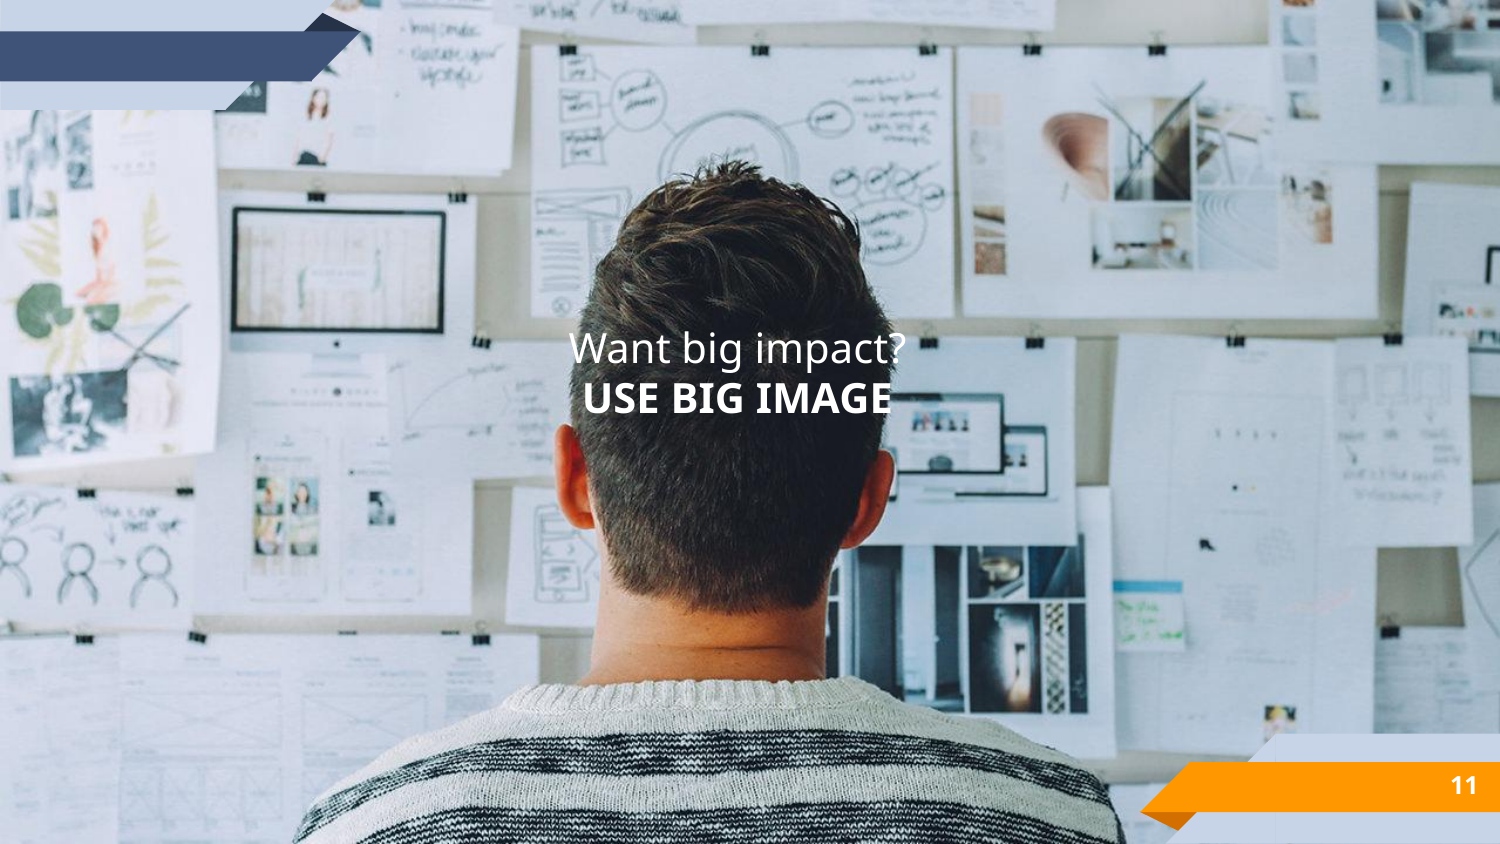

# Want big impact? USE BIG IMAGE